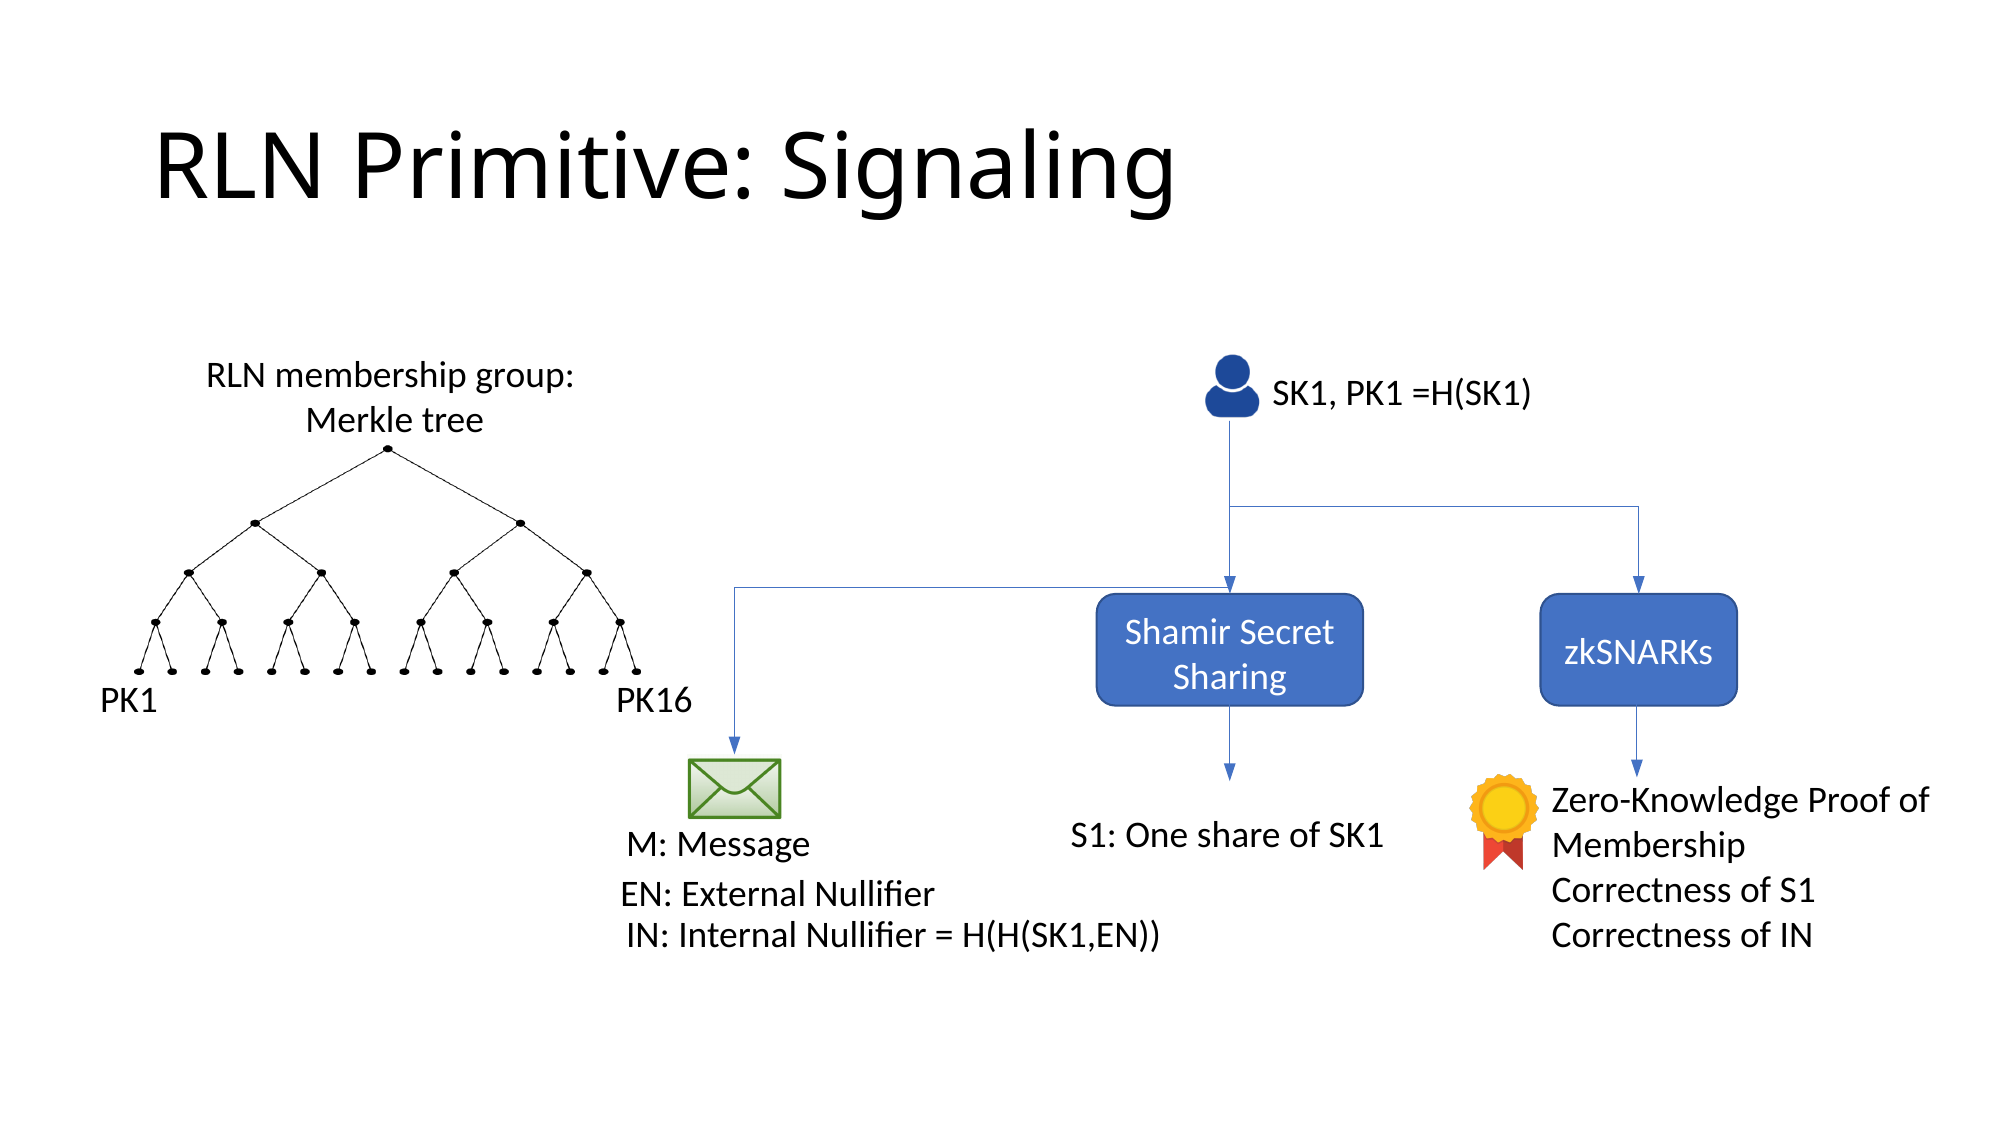

# RLN Primitive: Signaling
RLN membership group:
 Merkle tree
SK1, PK1 =H(SK1)
Shamir Secret Sharing
zkSNARKs
PK1
PK16
Zero-Knowledge Proof of
Membership
Correctness of S1
Correctness of IN
S1: One share of SK1
M: Message
EN: External Nullifier
IN: Internal Nullifier = H(H(SK1,EN))